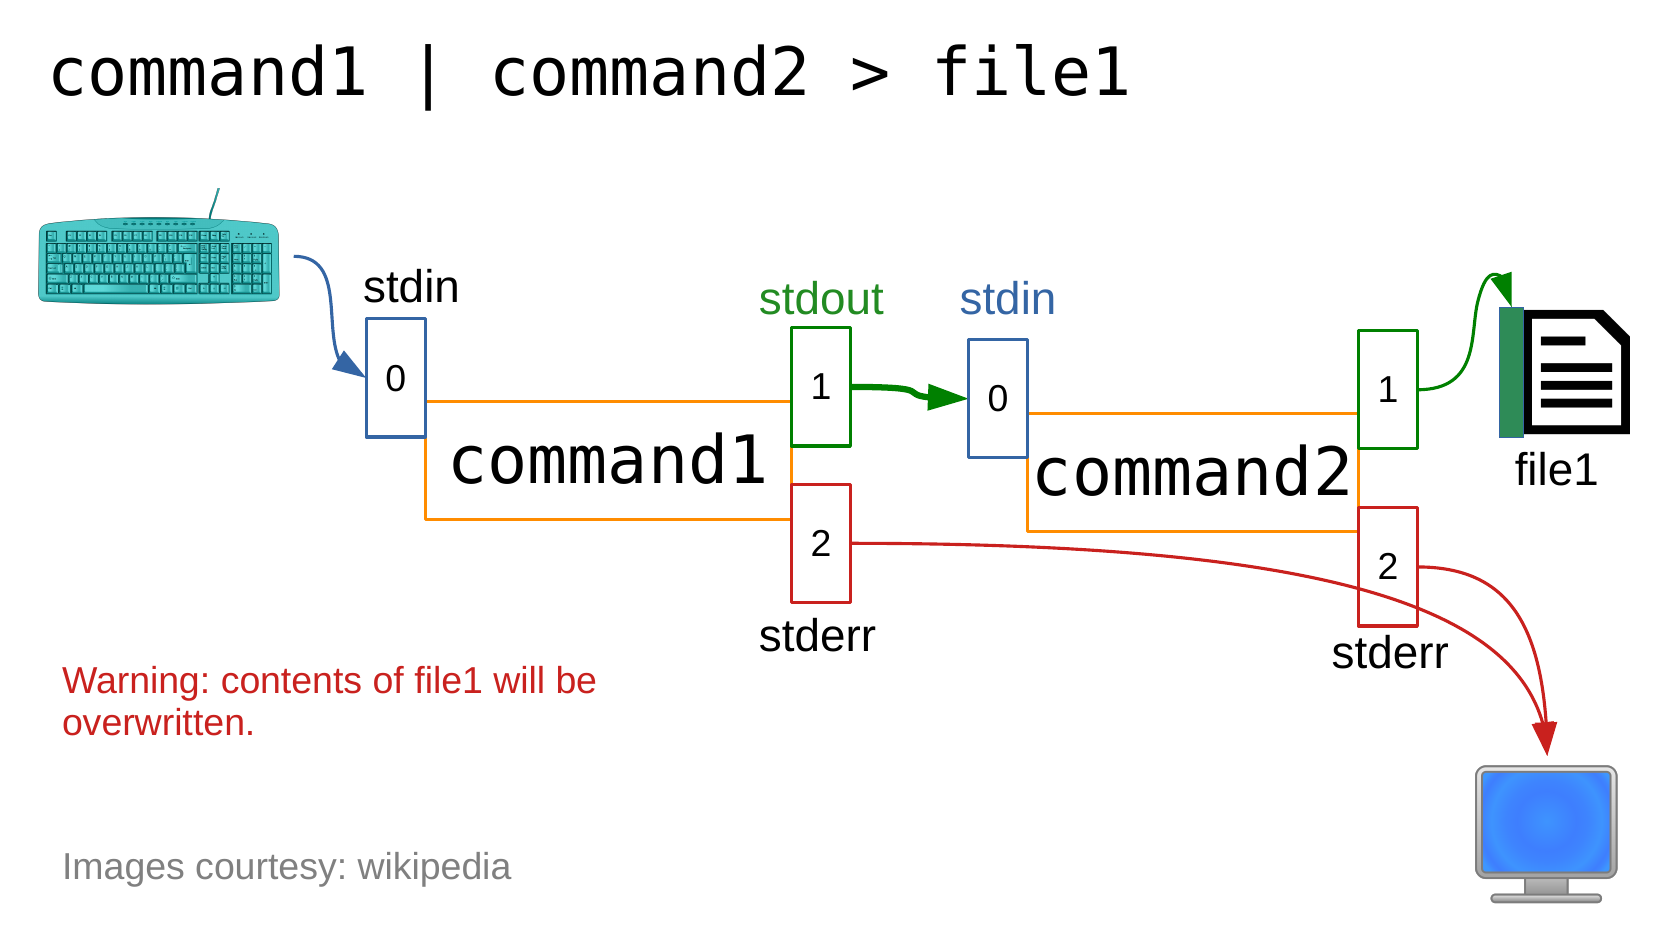

# command1 | command2 > file1
stdin
stdout
stdin
0
1
1
0
command1
command2
file1
2
2
stderr
stderr
Warning: contents of file1 will be overwritten.
Images courtesy: wikipedia